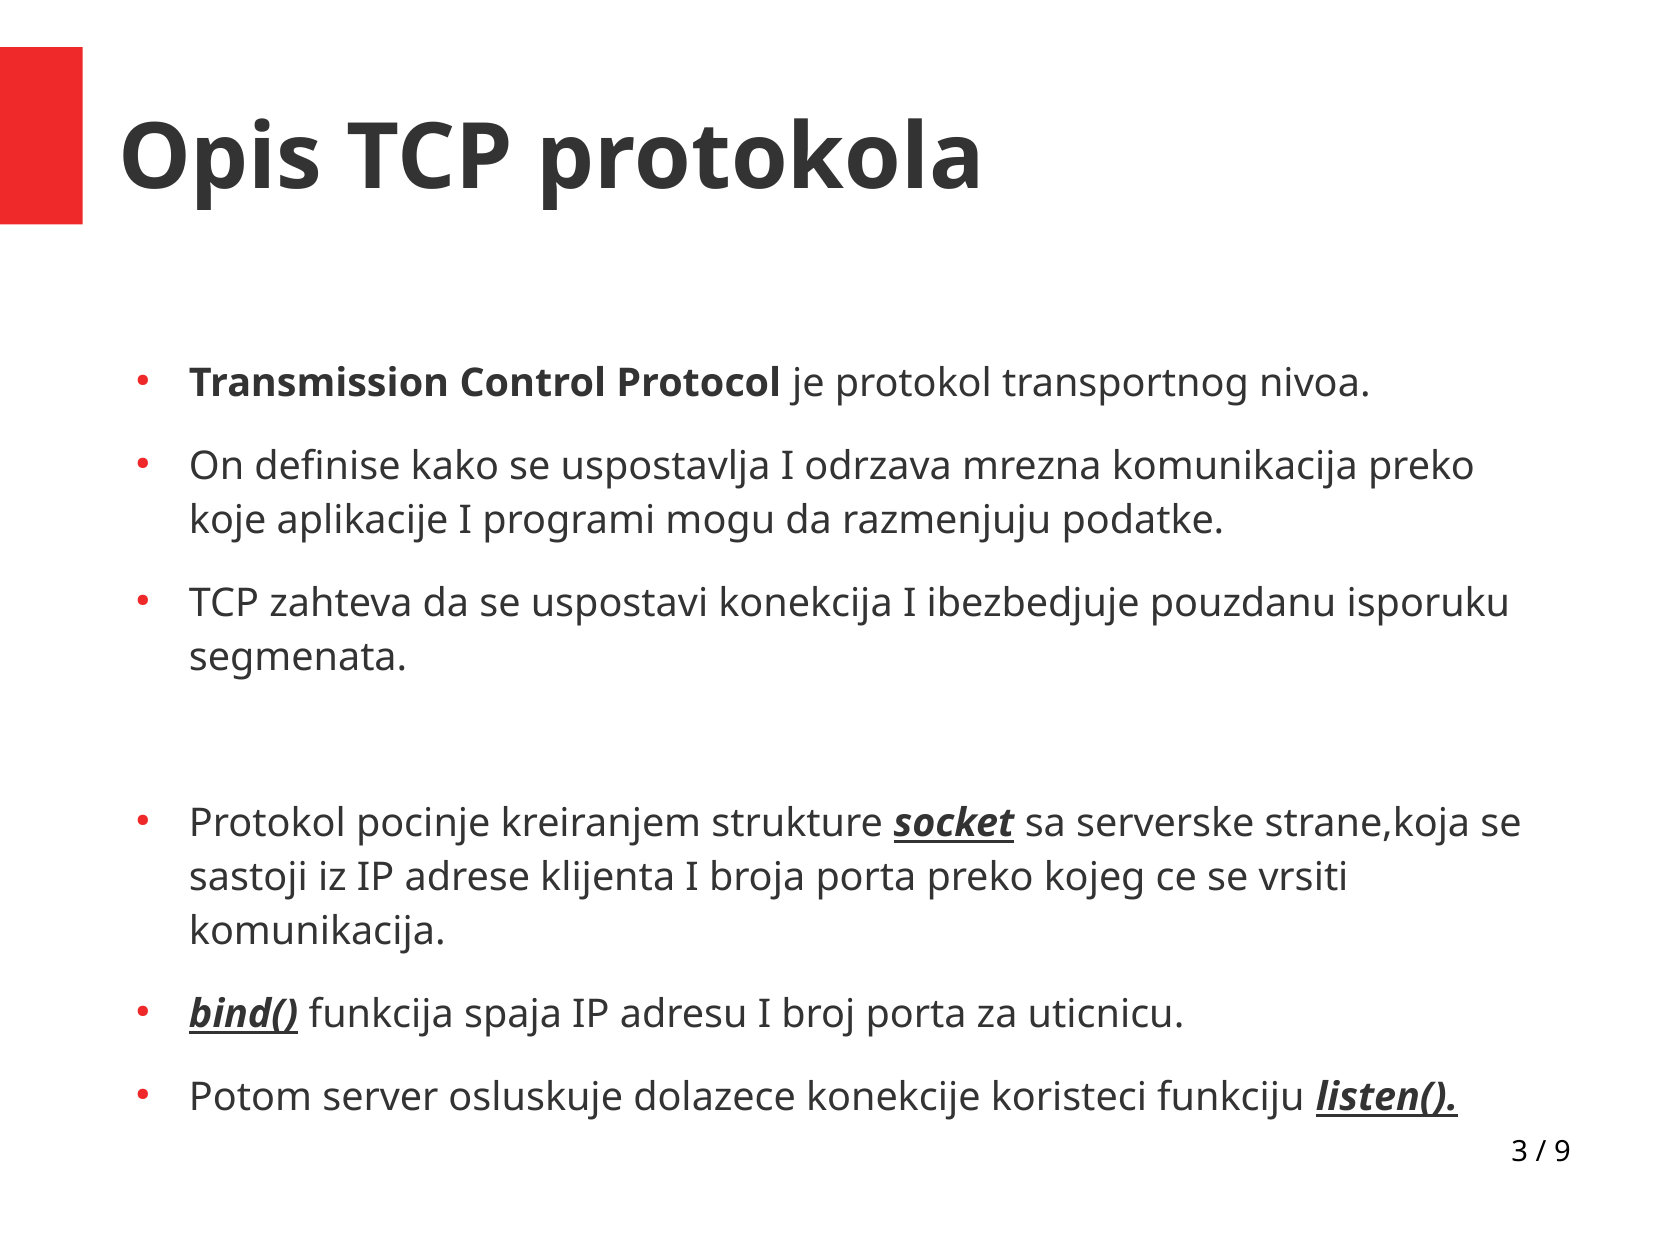

# Opis TCP protokola
Transmission Control Protocol je protokol transportnog nivoa.
On definise kako se uspostavlja I odrzava mrezna komunikacija preko koje aplikacije I programi mogu da razmenjuju podatke.
TCP zahteva da se uspostavi konekcija I ibezbedjuje pouzdanu isporuku segmenata.
Protokol pocinje kreiranjem strukture socket sa serverske strane,koja se sastoji iz IP adrese klijenta I broja porta preko kojeg ce se vrsiti komunikacija.
bind() funkcija spaja IP adresu I broj porta za uticnicu.
Potom server osluskuje dolazece konekcije koristeci funkciju listen().
3